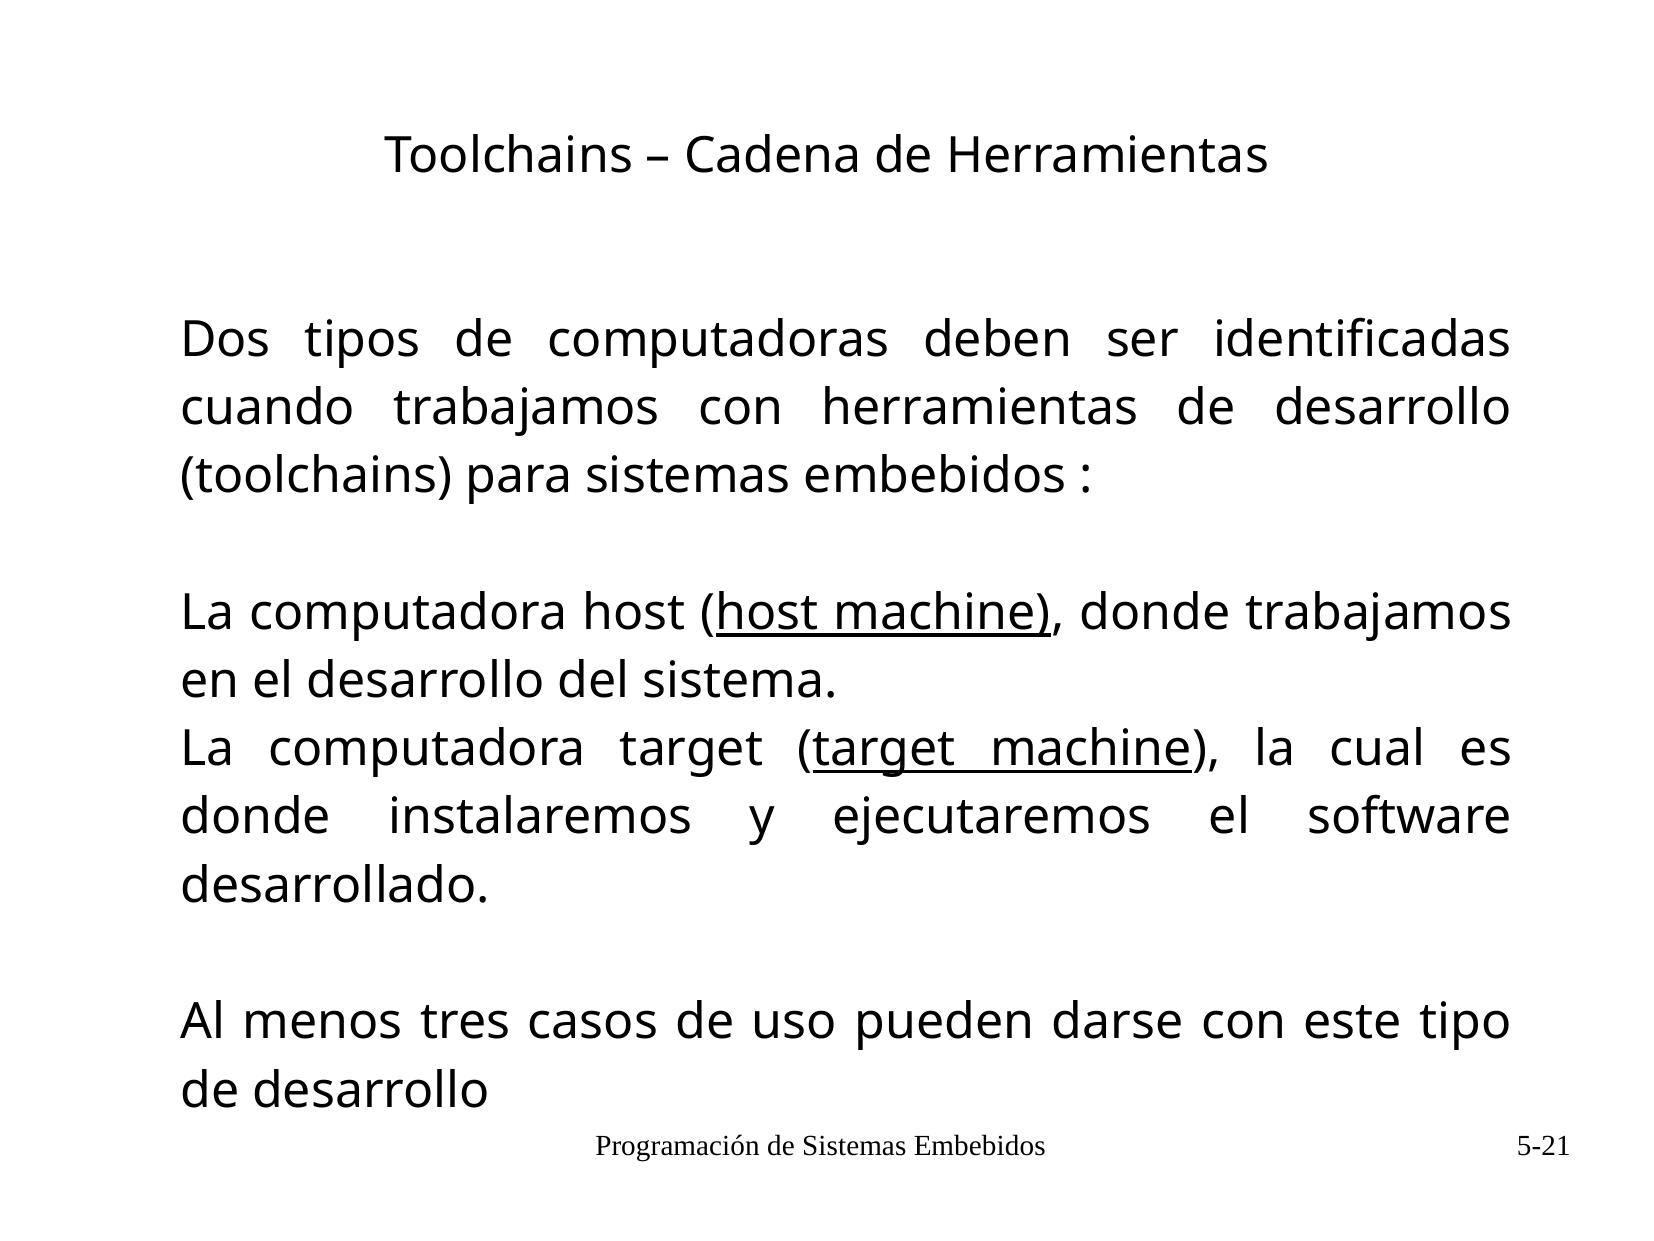

# Toolchains – Cadena de Herramientas
Dos tipos de computadoras deben ser identificadas cuando trabajamos con herramientas de desarrollo (toolchains) para sistemas embebidos :
La computadora host (host machine), donde trabajamos en el desarrollo del sistema.
La computadora target (target machine), la cual es donde instalaremos y ejecutaremos el software desarrollado.
Al menos tres casos de uso pueden darse con este tipo de desarrollo
Programación de Sistemas Embebidos
5